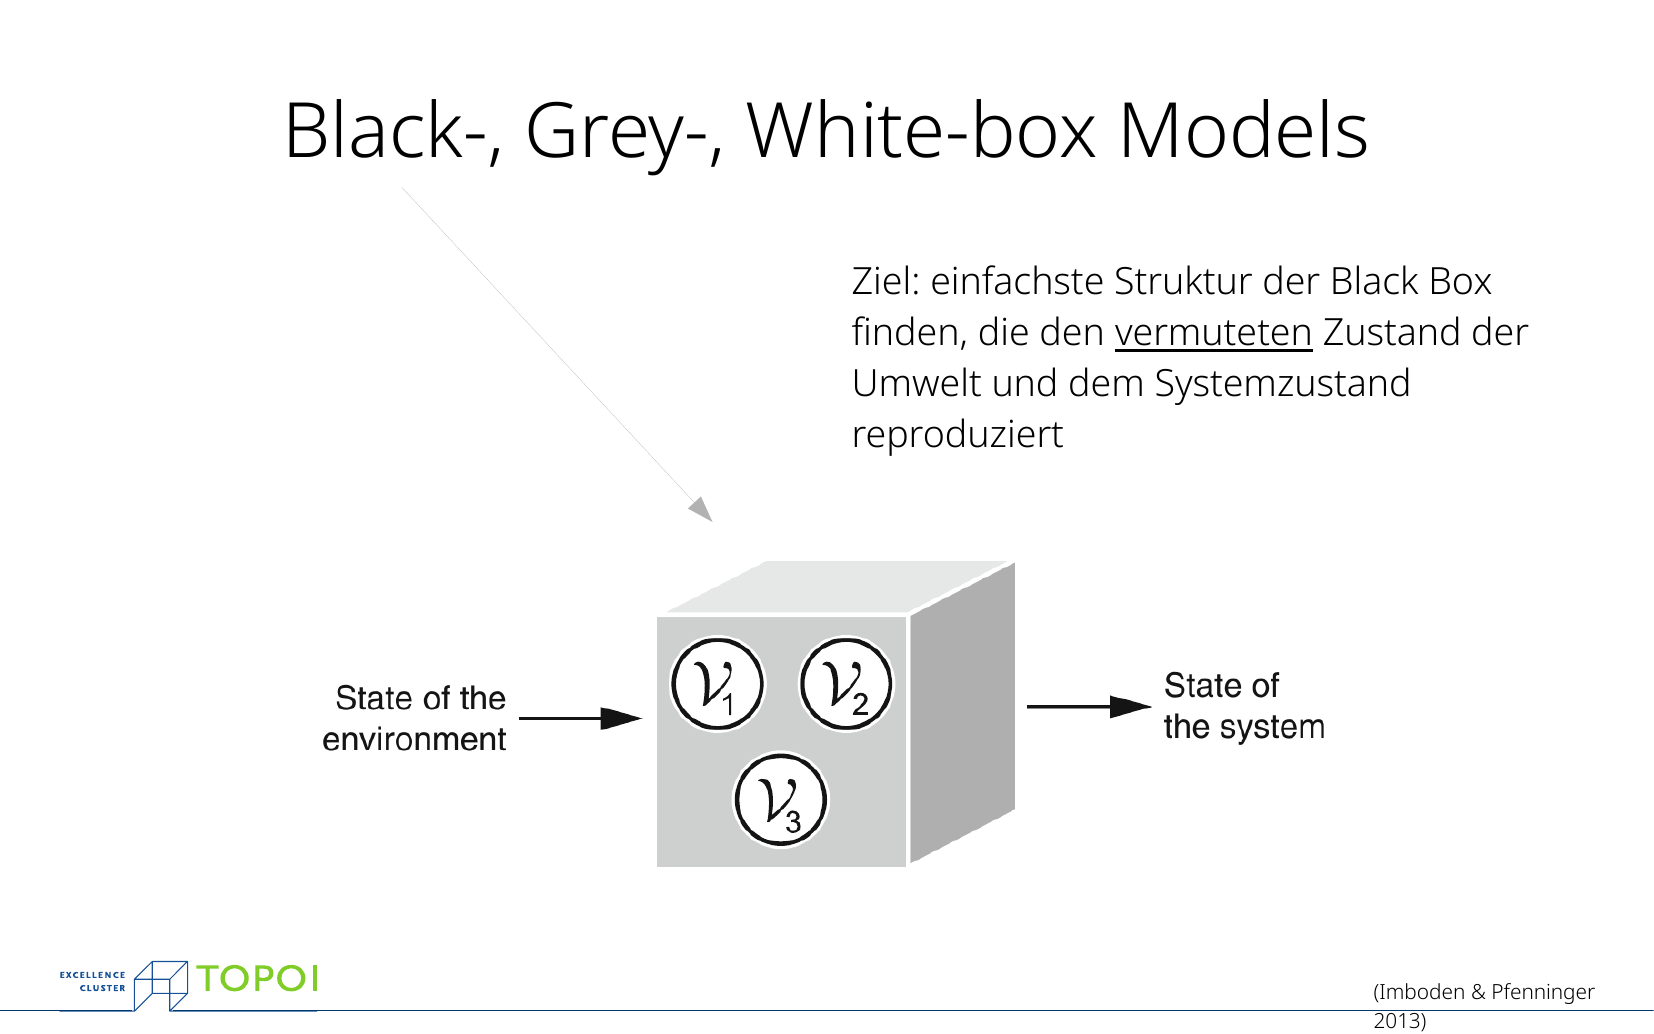

# Black-, Grey-, White-box Models
Ziel: einfachste Struktur der Black Box finden, die den vermuteten Zustand der Umwelt und dem Systemzustand reproduziert
(Imboden & Pfenninger 2013)